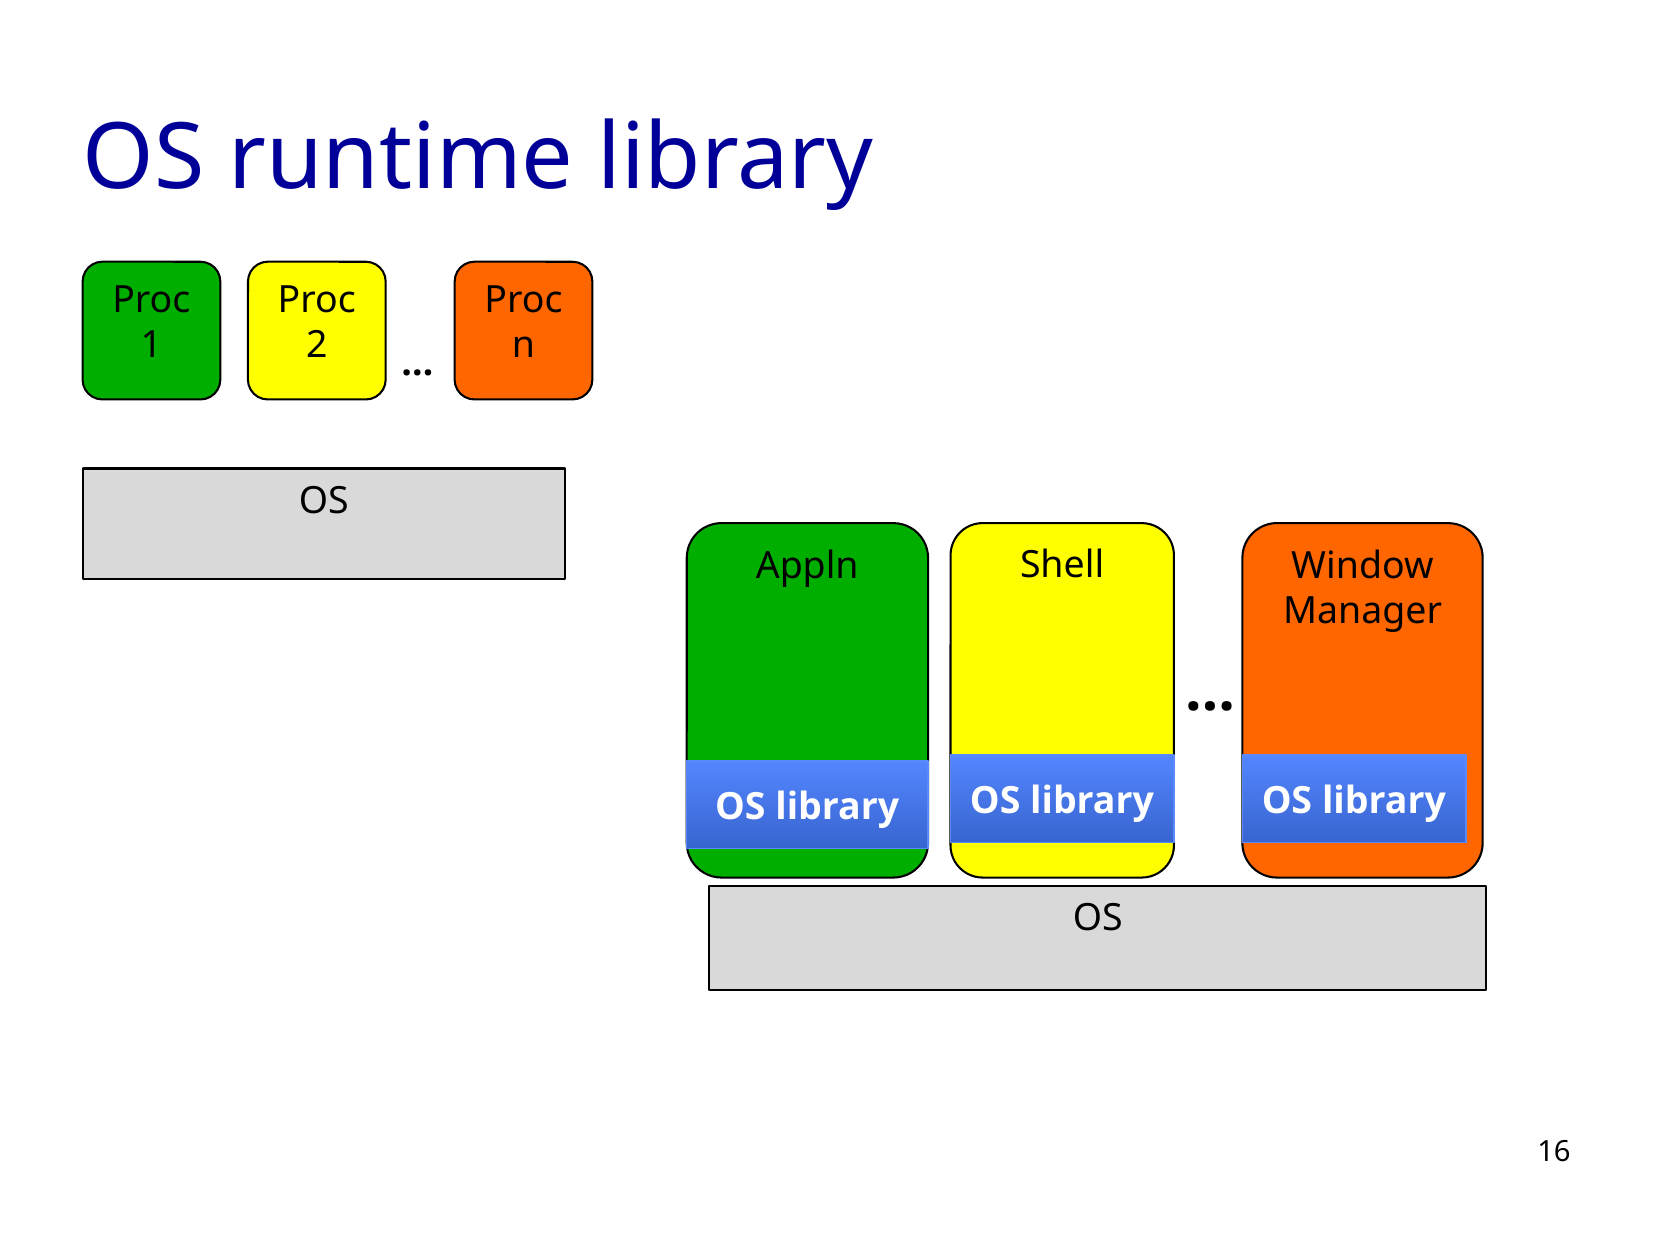

# OS runtime library
Proc 1
Proc 2
Proc n
…
OS
Appln
Shell
Window Manager
…
OS library
OS library
OS library
OS
16